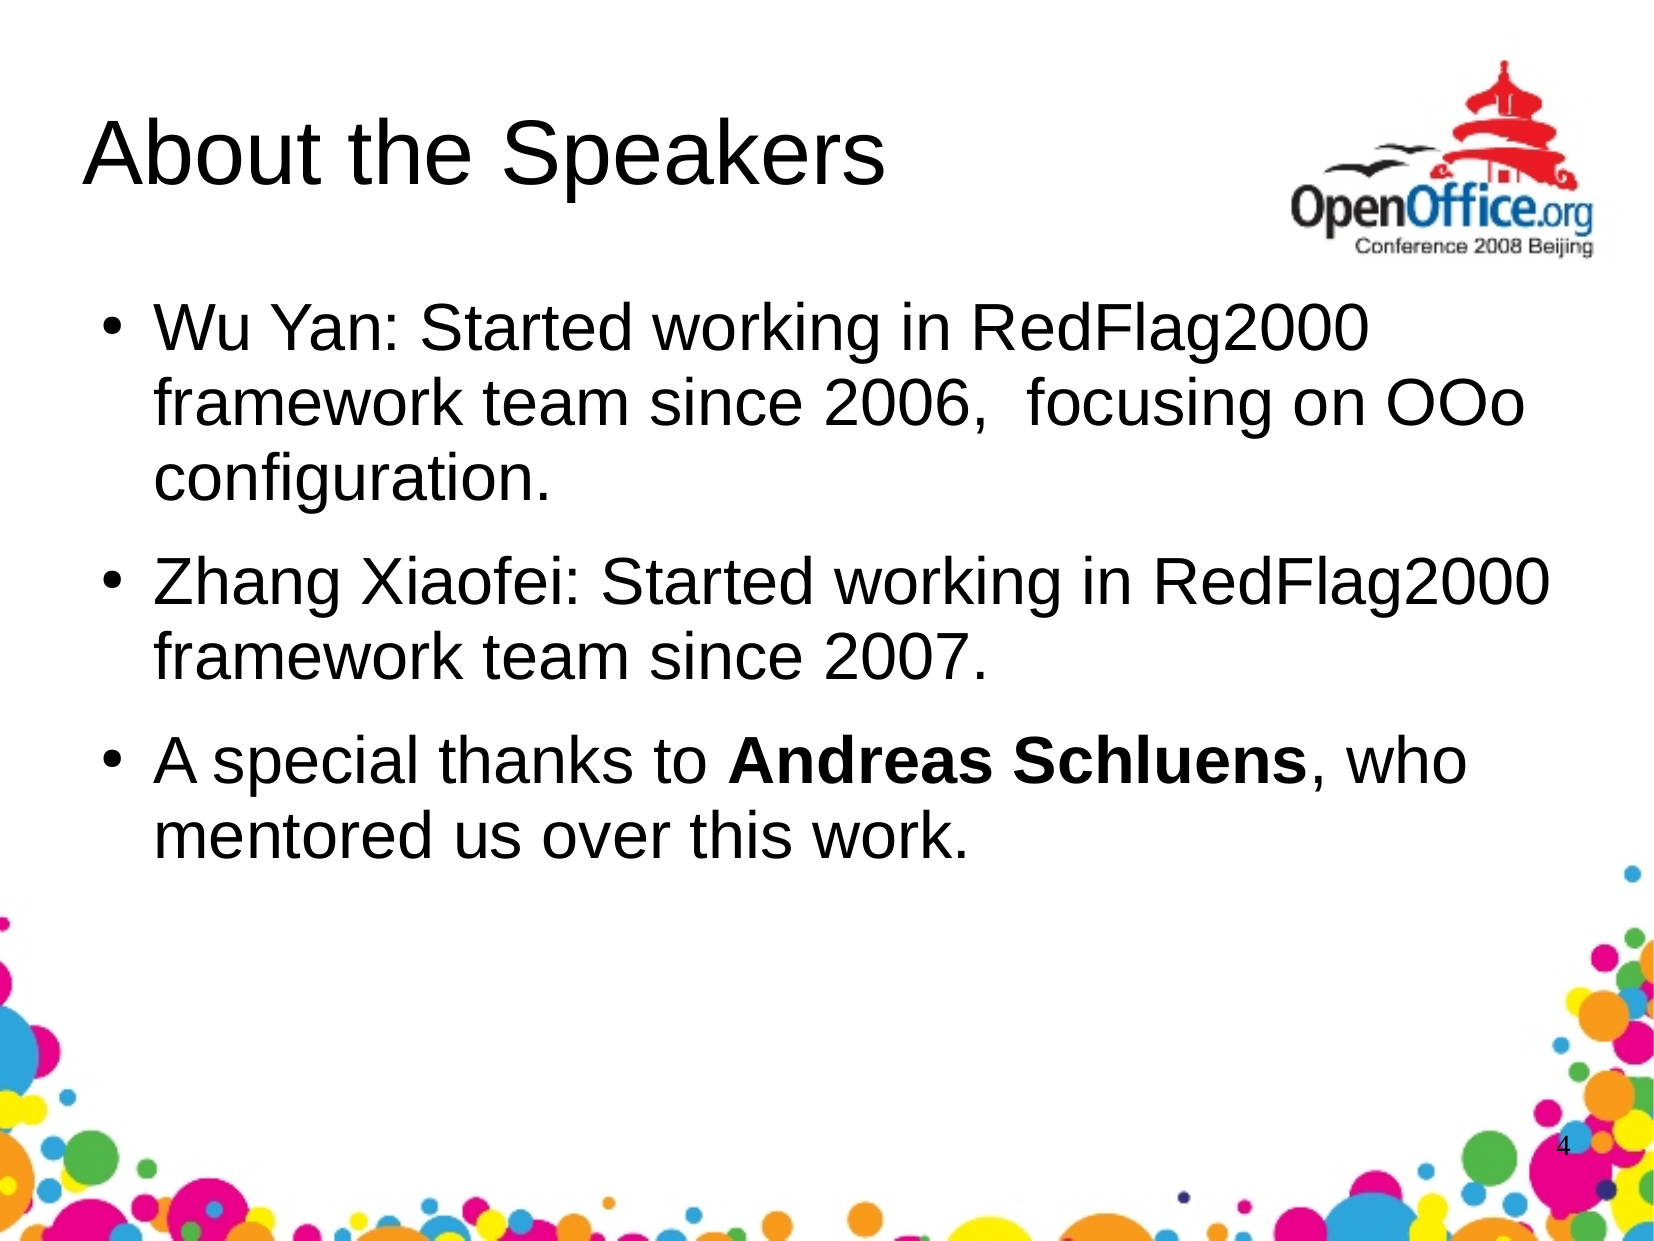

# About the Speakers
Wu Yan: Started working in RedFlag2000 framework team since 2006, focusing on OOo configuration.
Zhang Xiaofei: Started working in RedFlag2000 framework team since 2007.
A special thanks to Andreas Schluens, who mentored us over this work.
4